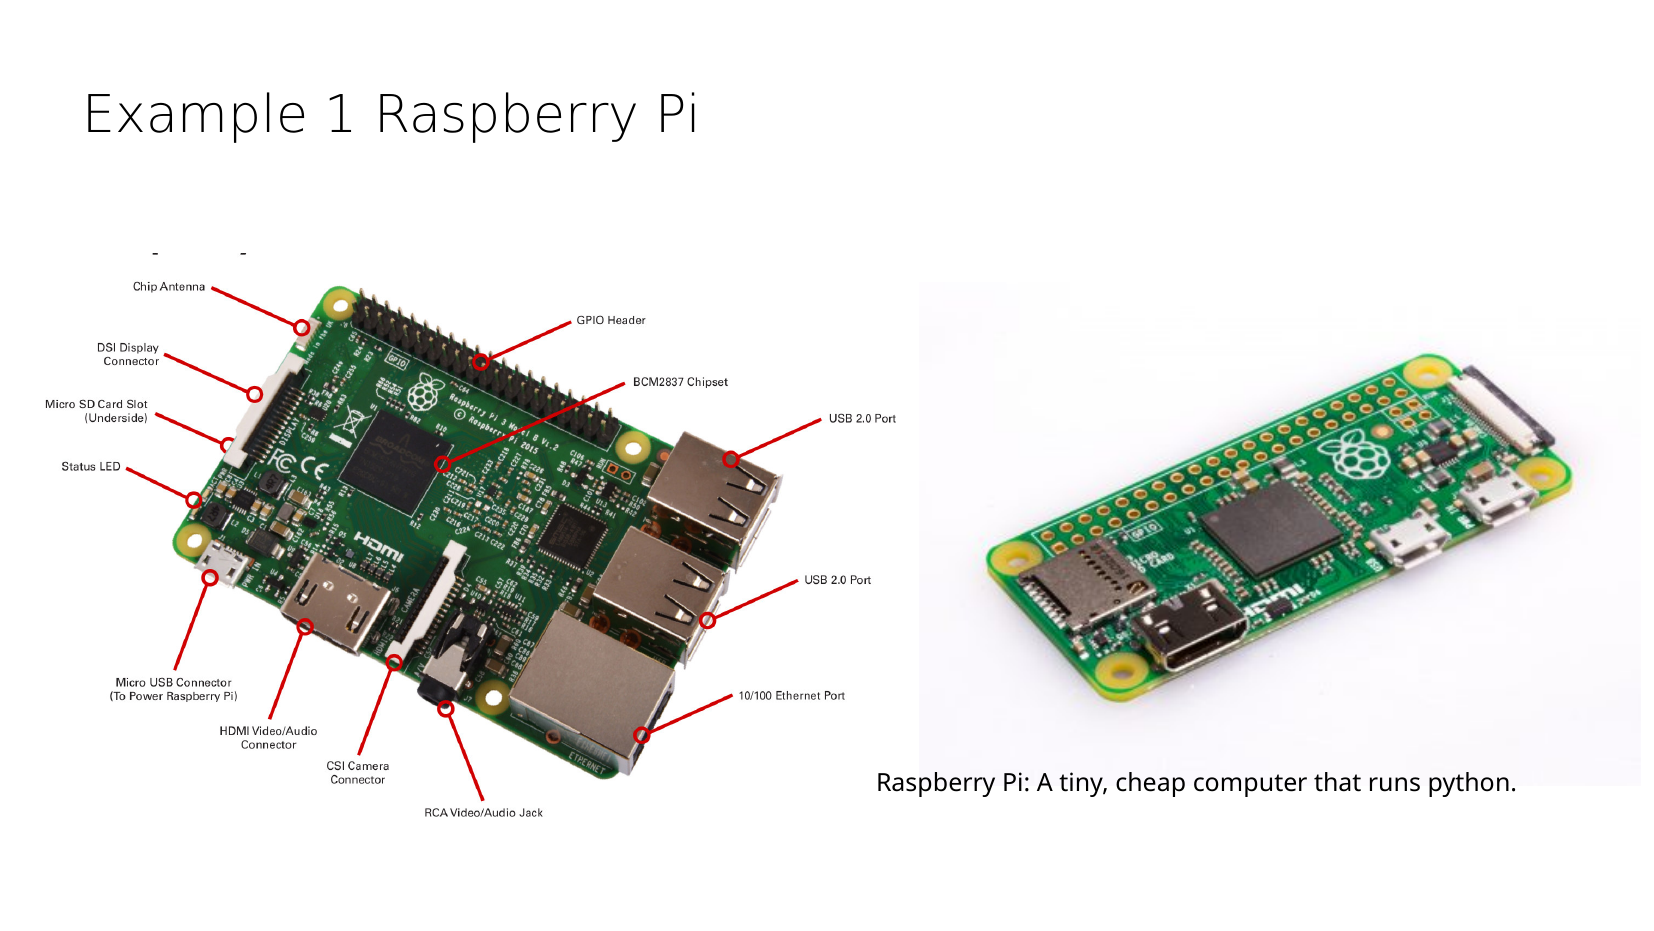

# Example 1 Raspberry Pi
Raspberry Pi: A tiny, cheap computer that runs python.